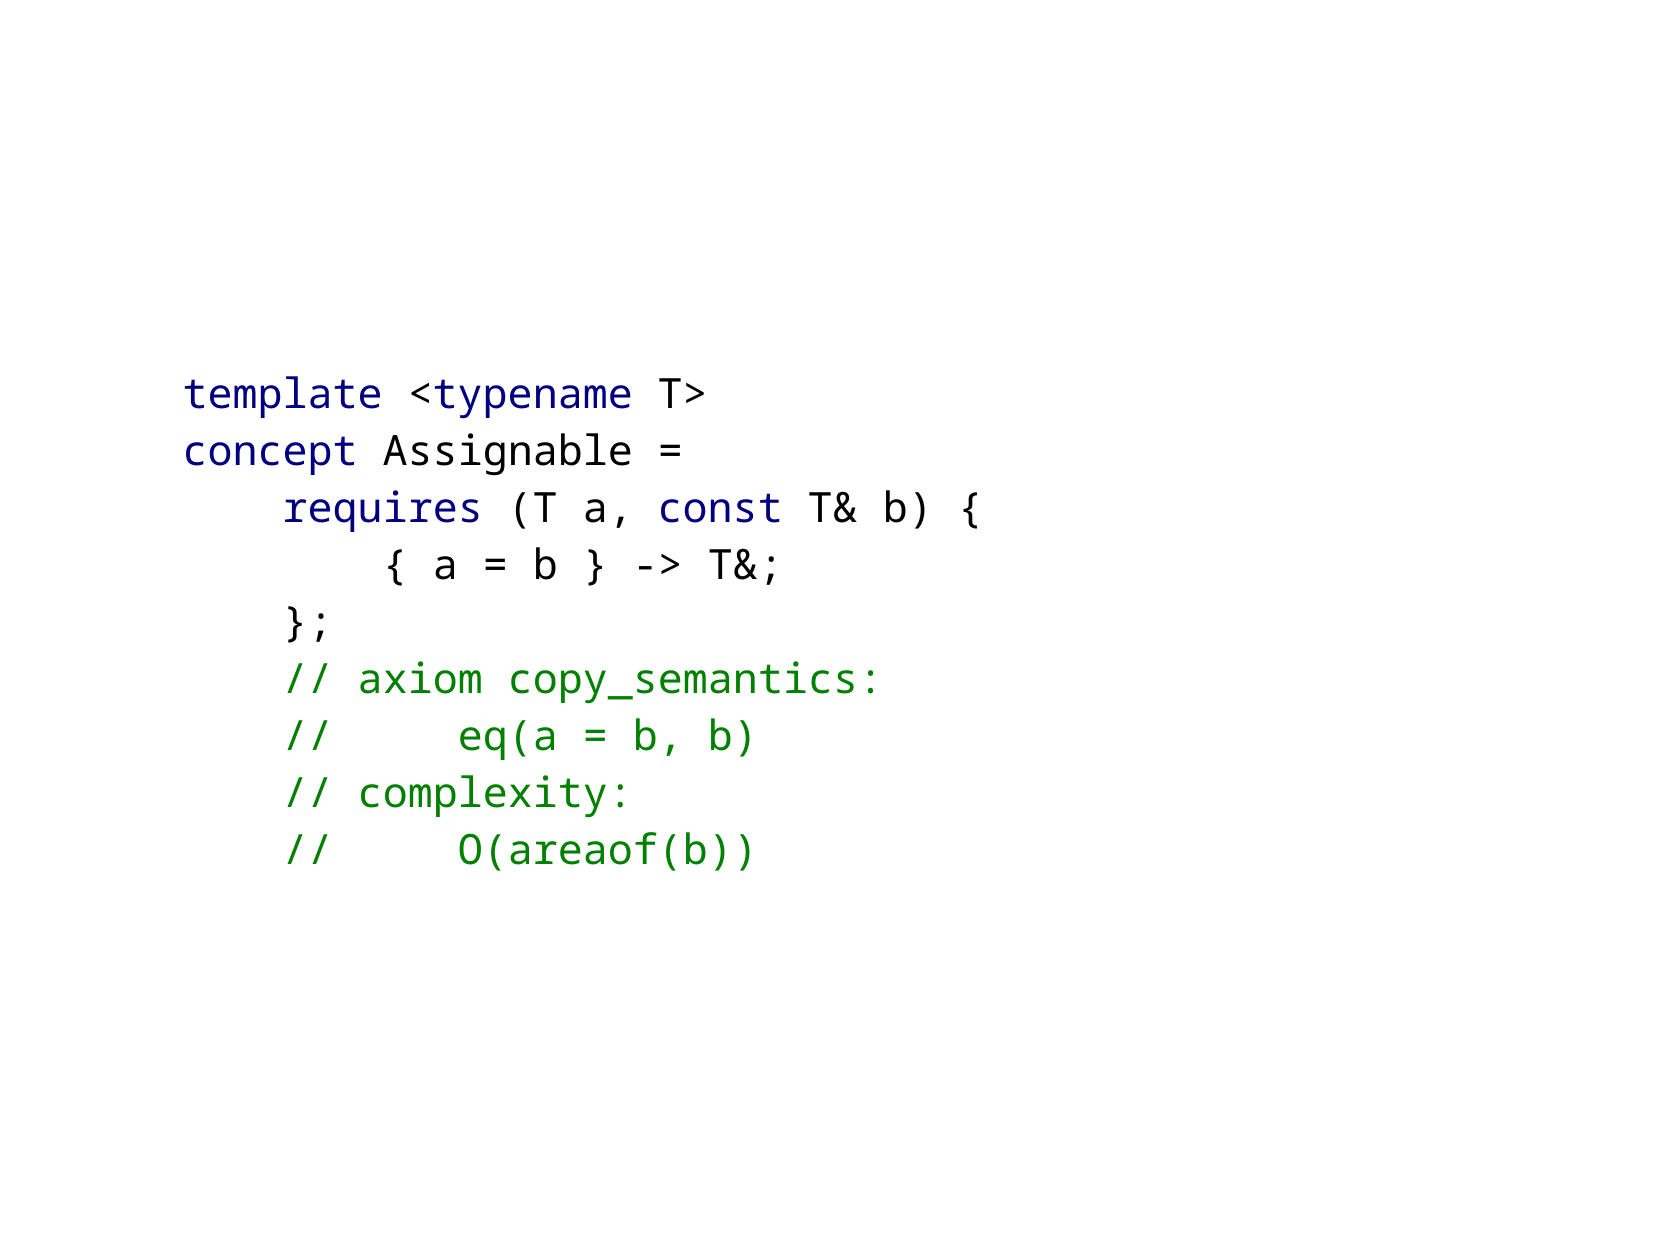

# template <typename T>
 concept Assignable =
 requires (T a, const T& b) {
 { a = b } -> T&;
 };
 // axiom copy_semantics:
 // eq(a = b, b)
 // complexity:
 // O(areaof(b))